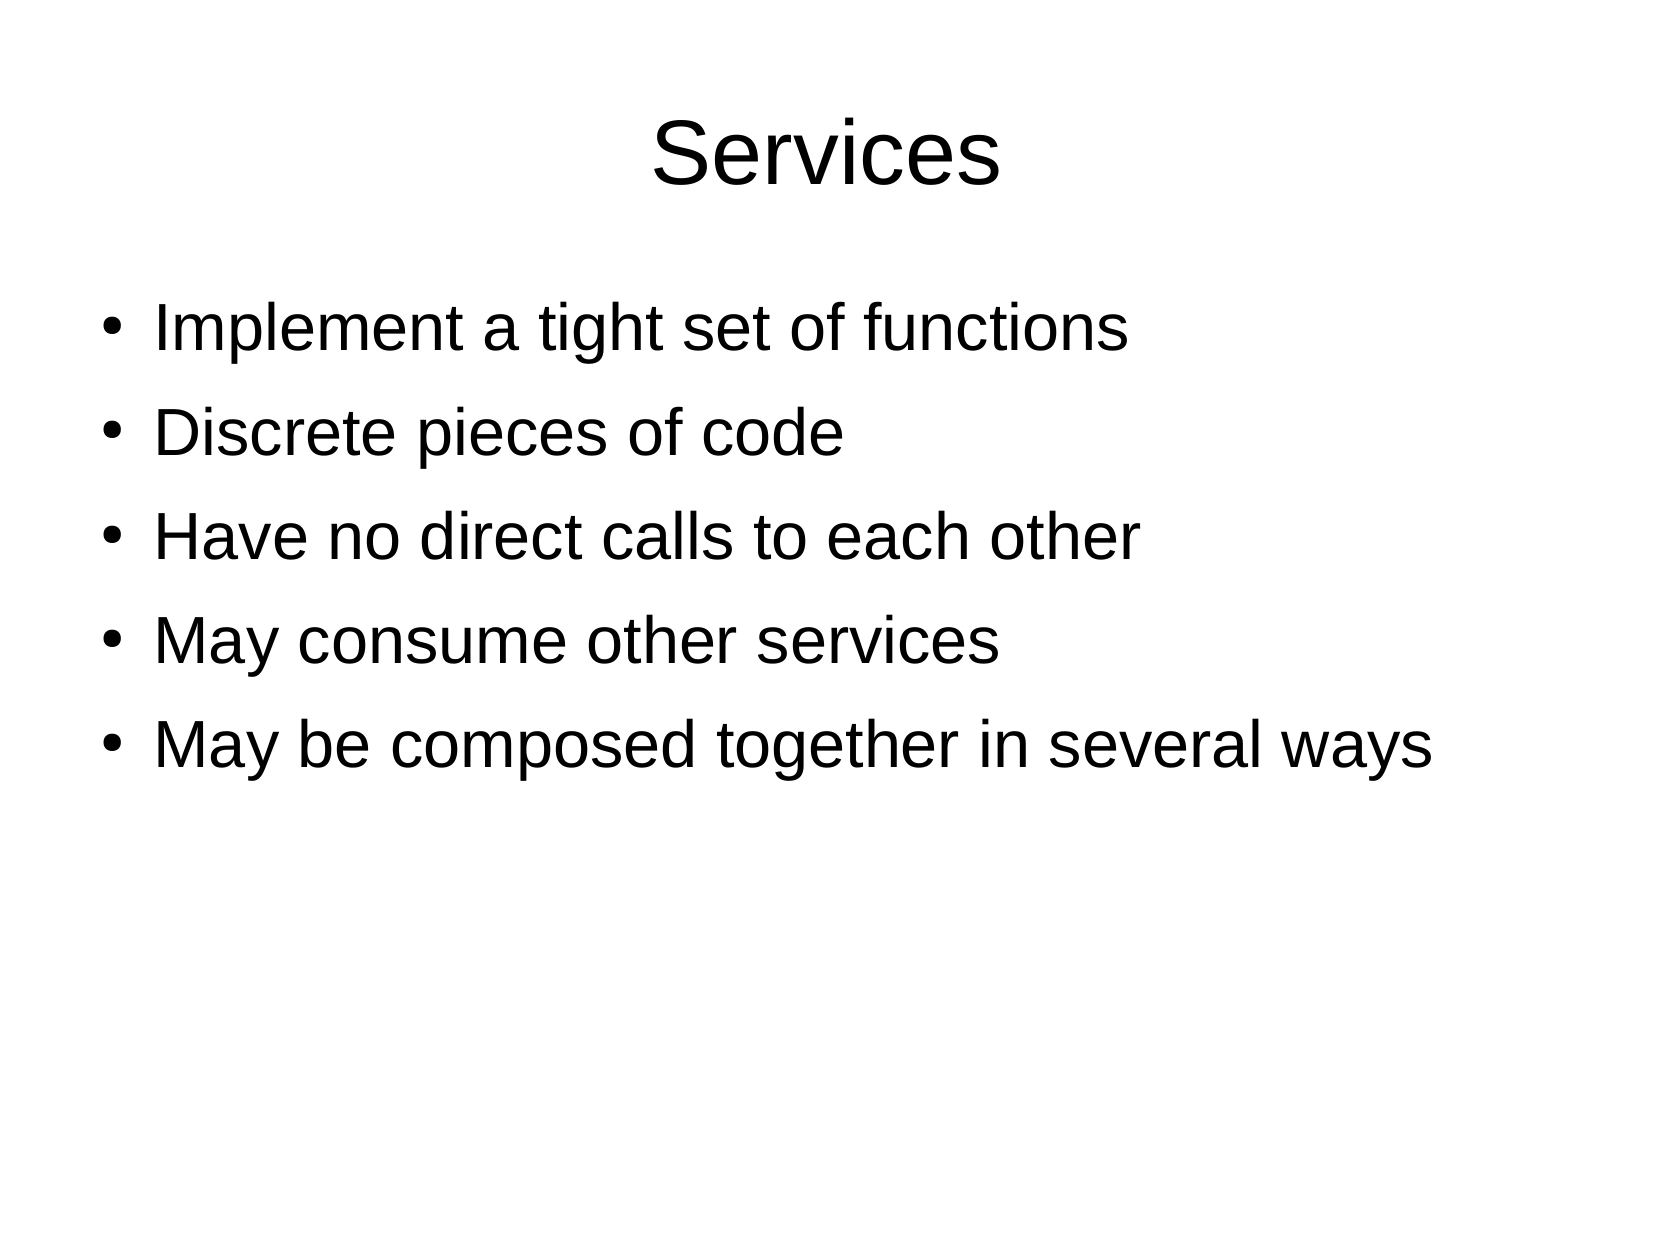

# Services
Implement a tight set of functions
Discrete pieces of code
Have no direct calls to each other
May consume other services
May be composed together in several ways